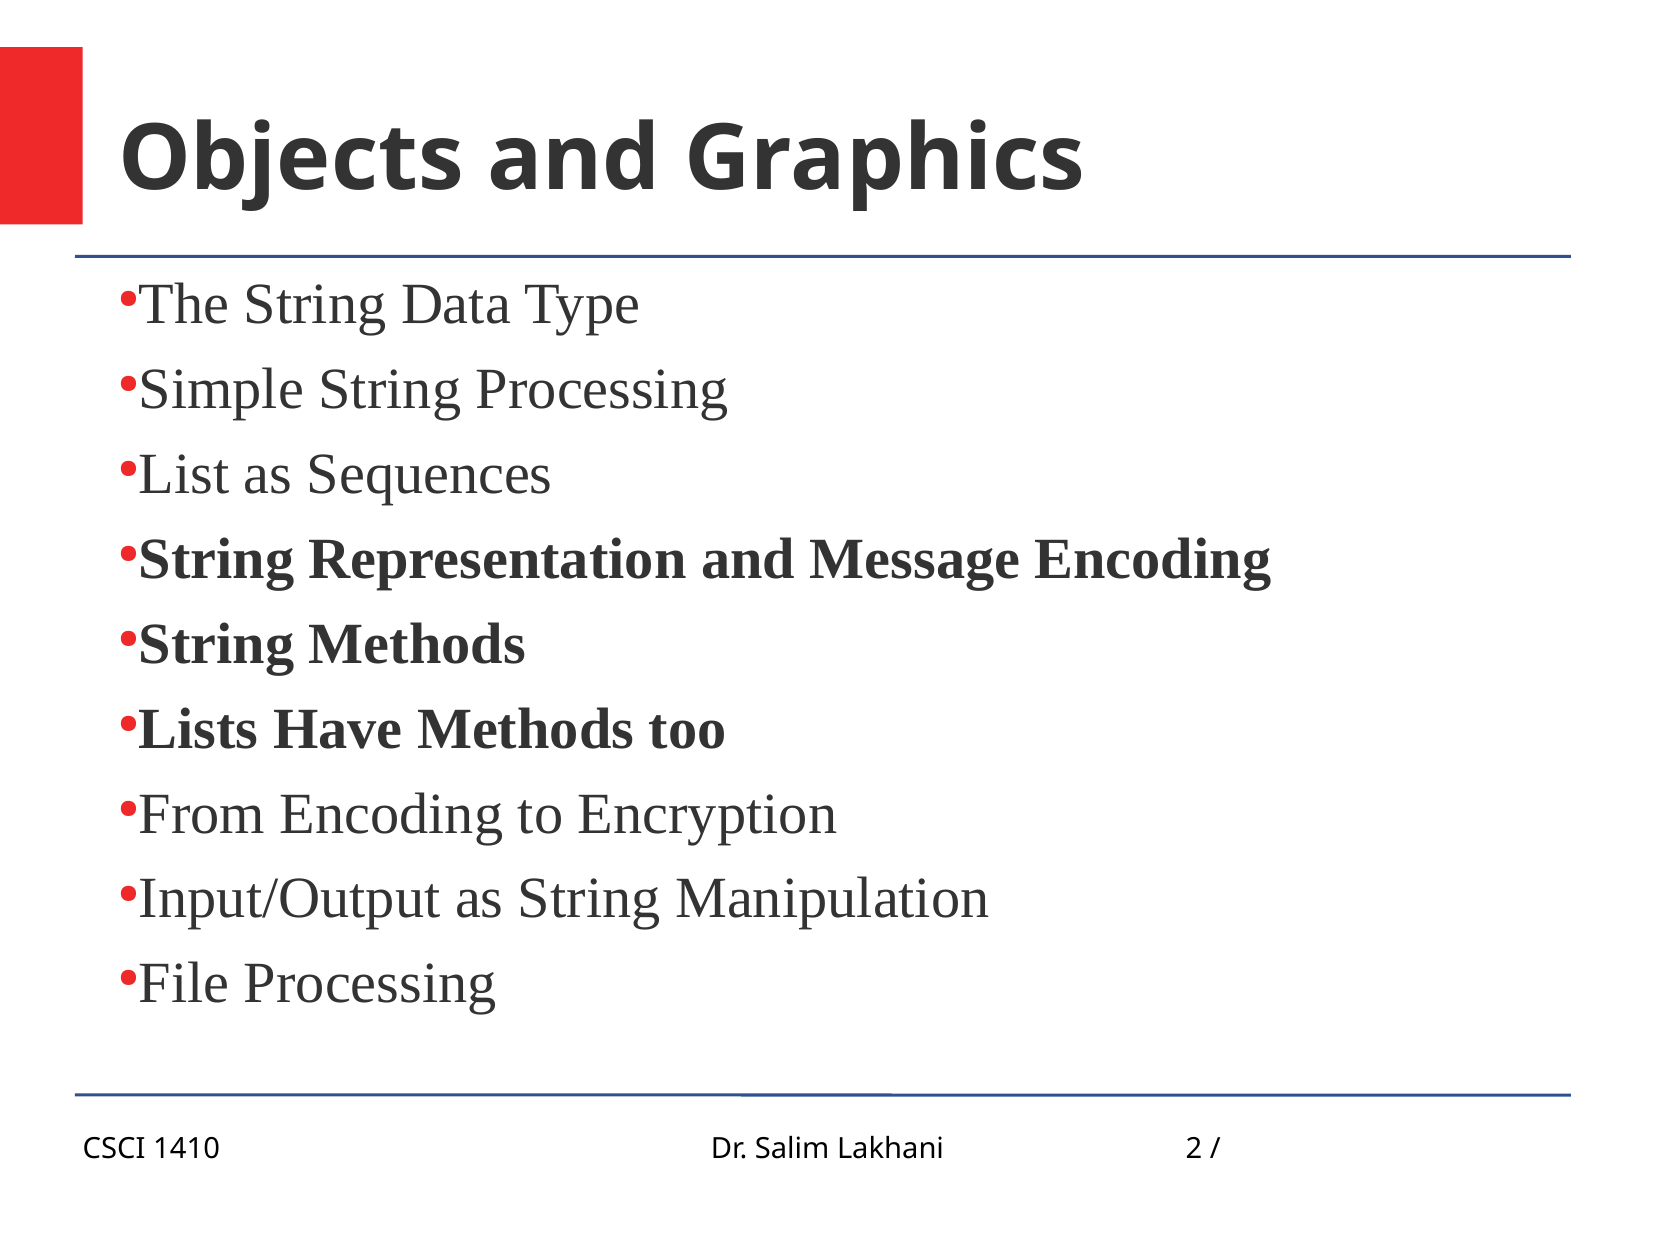

# Objects and Graphics
The String Data Type
Simple String Processing
List as Sequences
String Representation and Message Encoding
String Methods
Lists Have Methods too
From Encoding to Encryption
Input/Output as String Manipulation
File Processing
CSCI 1410
Dr. Salim Lakhani